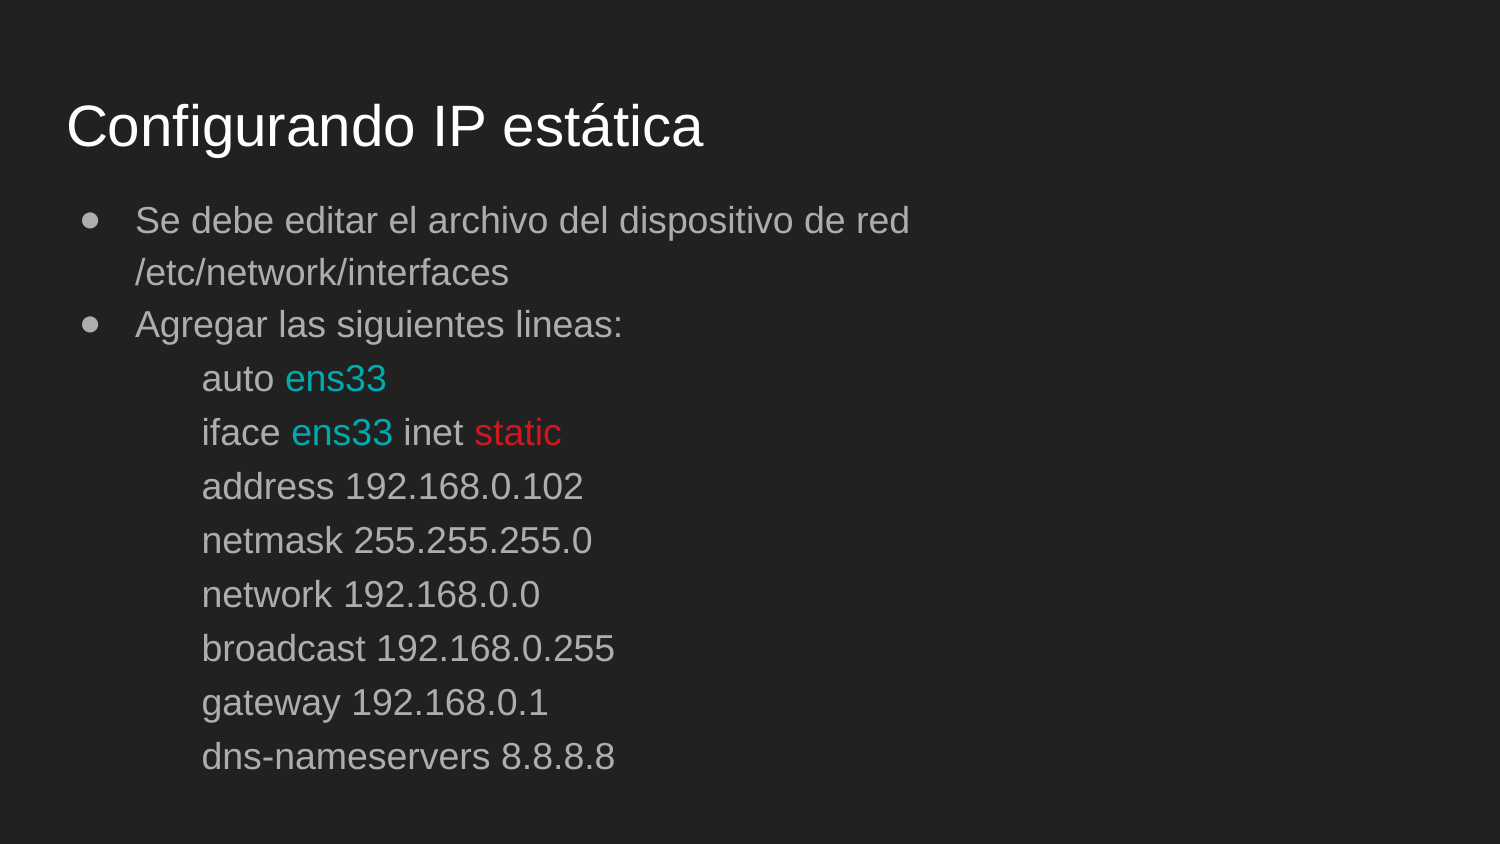

# Configurando IP estática
Se debe editar el archivo del dispositivo de red /etc/network/interfaces
Agregar las siguientes lineas:
auto ens33
iface ens33 inet static
address 192.168.0.102
netmask 255.255.255.0
network 192.168.0.0
broadcast 192.168.0.255
gateway 192.168.0.1
dns-nameservers 8.8.8.8